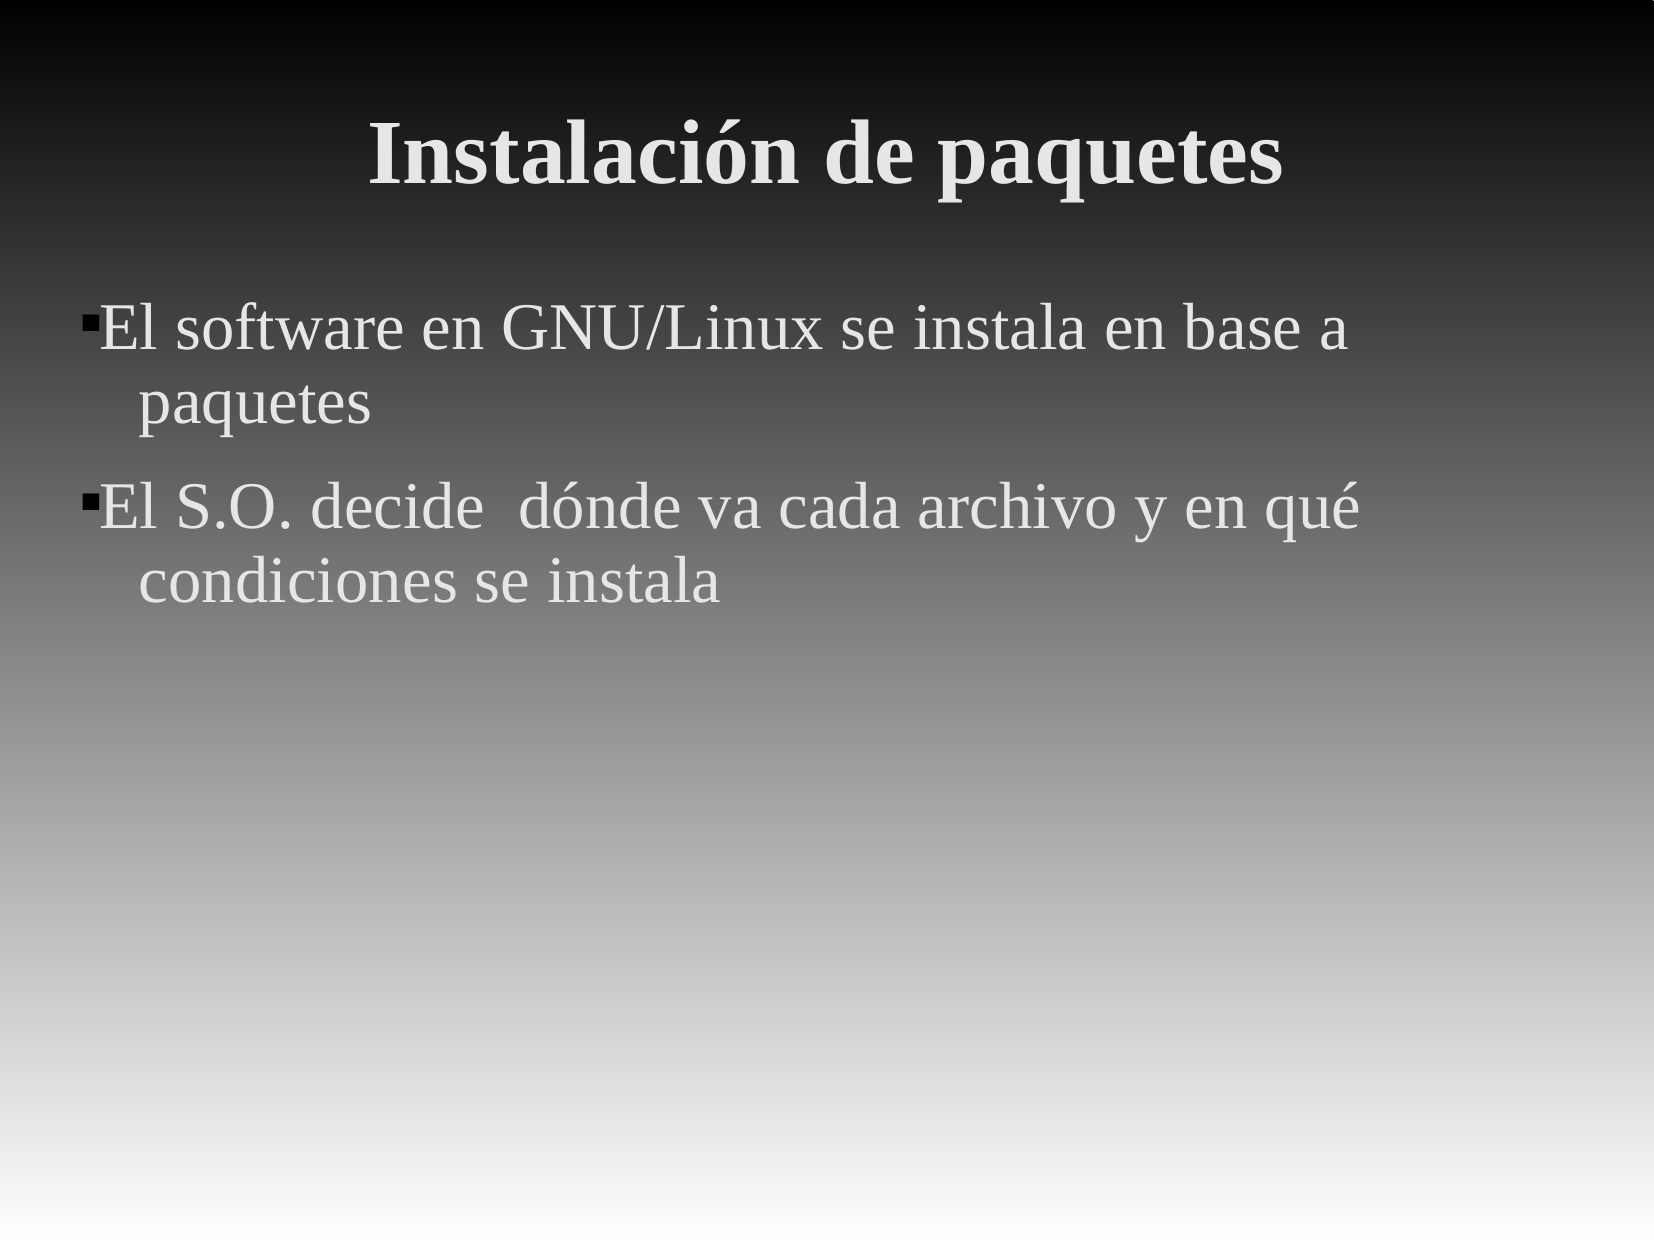

# Instalación de paquetes
El software en GNU/Linux se instala en base a paquetes
El S.O. decide dónde va cada archivo y en qué condiciones se instala